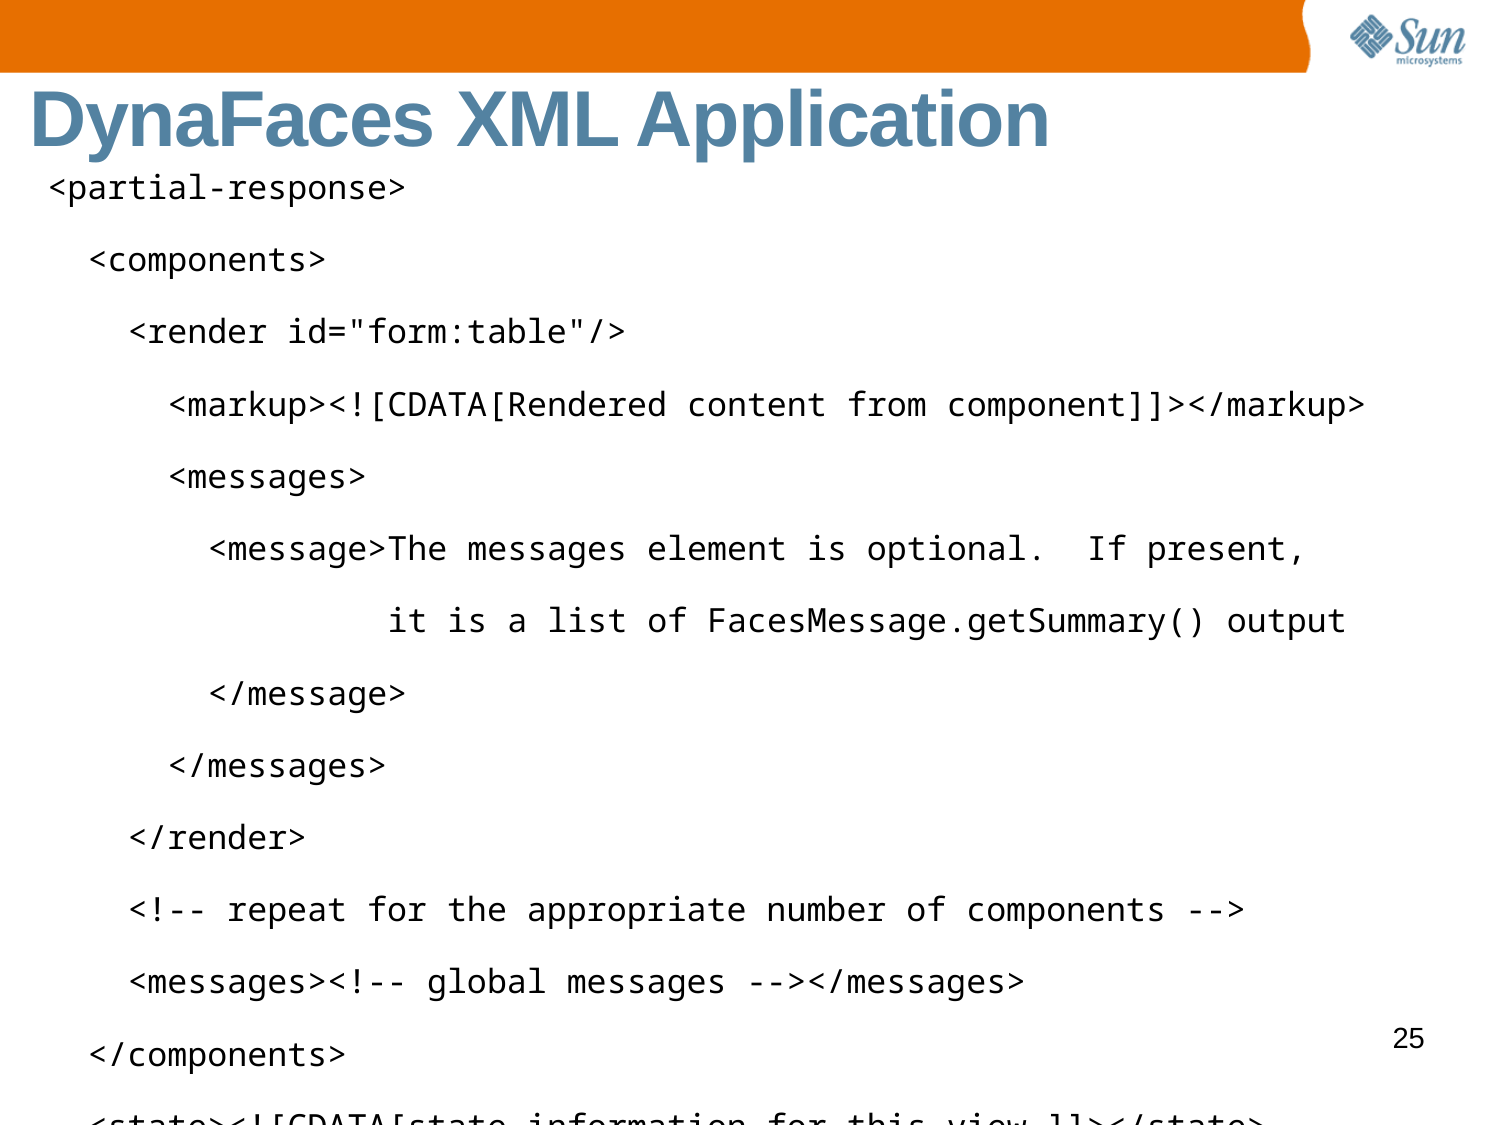

# DynaFaces XML Application
<partial-response>
 <components>
 <render id="form:table"/>
 <markup><![CDATA[Rendered content from component]]></markup>
 <messages>
 <message>The messages element is optional. If present,
 it is a list of FacesMessage.getSummary() output
 </message>
 </messages>
 </render>
 <!-- repeat for the appropriate number of components -->
 <messages><!-- global messages --></messages>
 </components>
 <state><![CDATA[state information for this view ]]></state>
</partial-response>
25